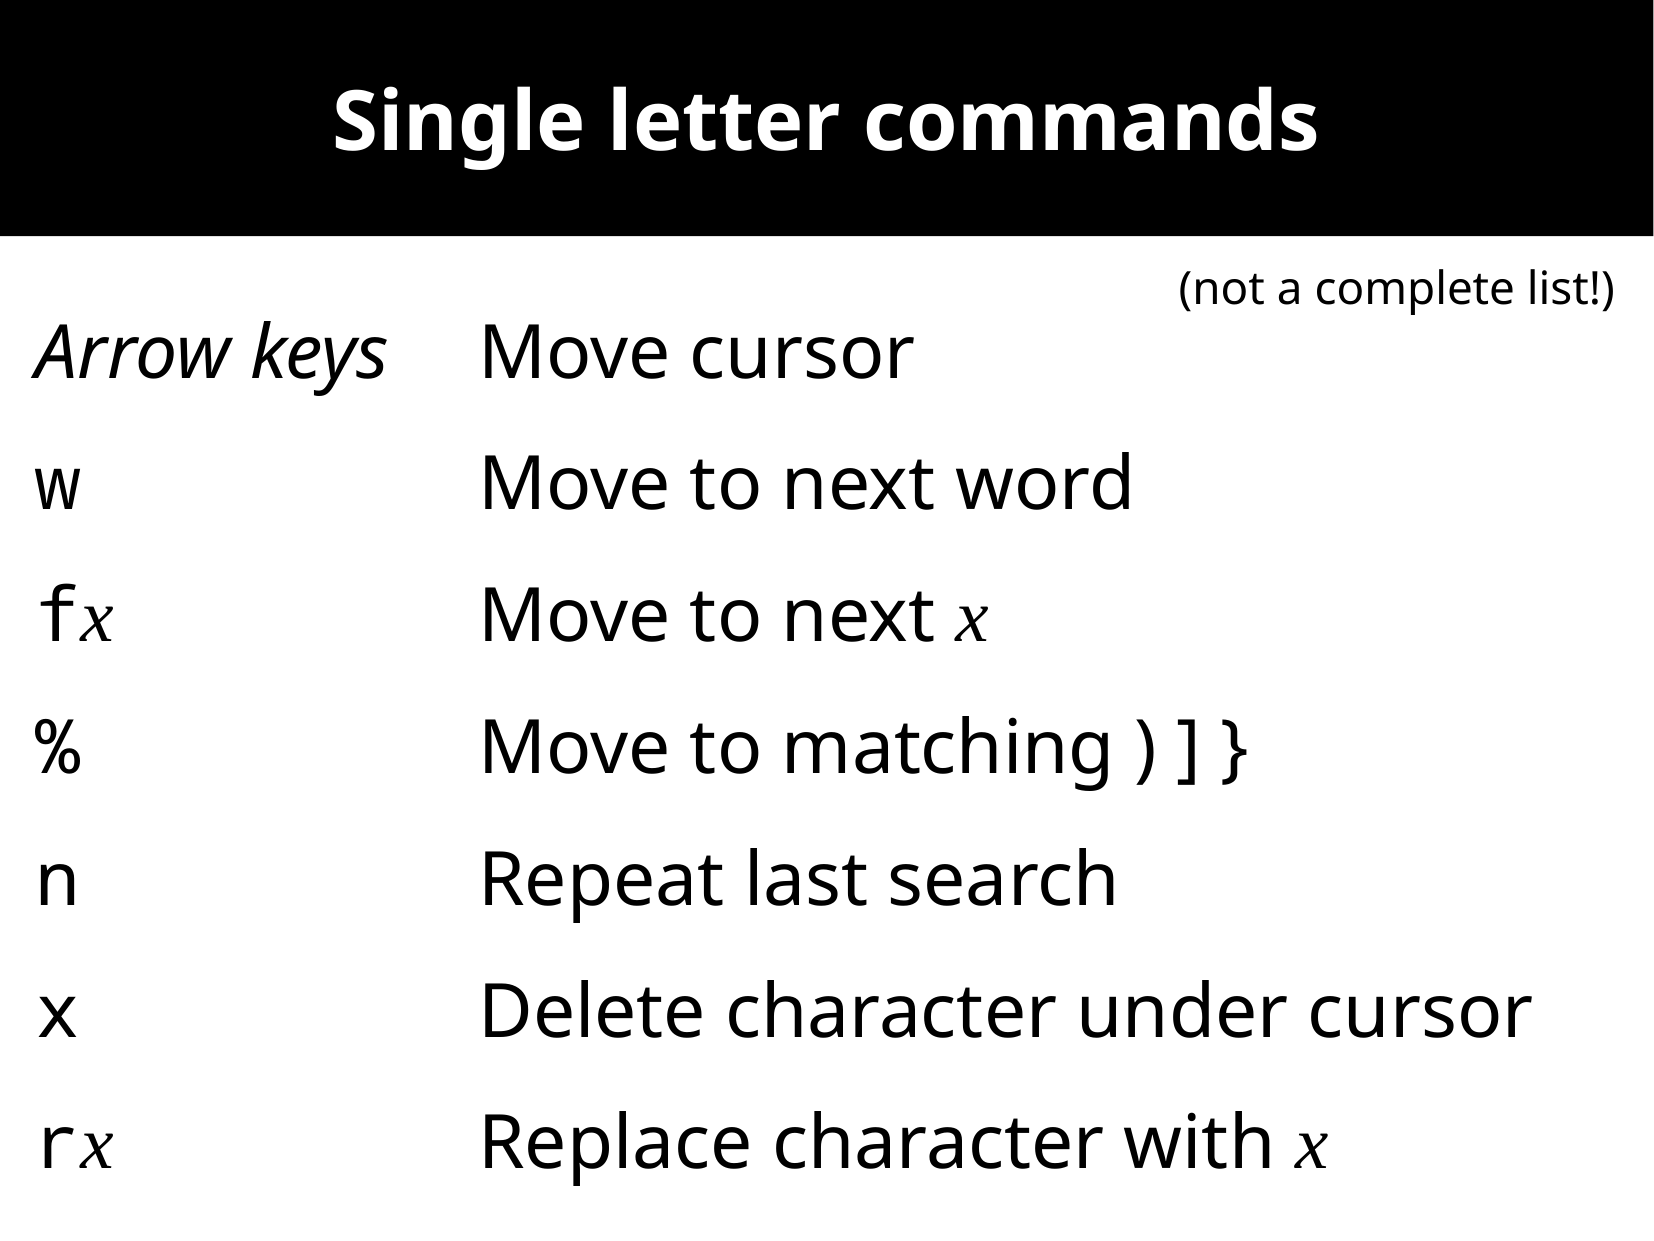

# Single letter commands
(not a complete list!)
Arrow keys		Move cursor
w						Move to next word
fx					Move to next x
%						Move to matching ) ] }
n						Repeat last search
x						Delete character under cursor
rx					Replace character with x